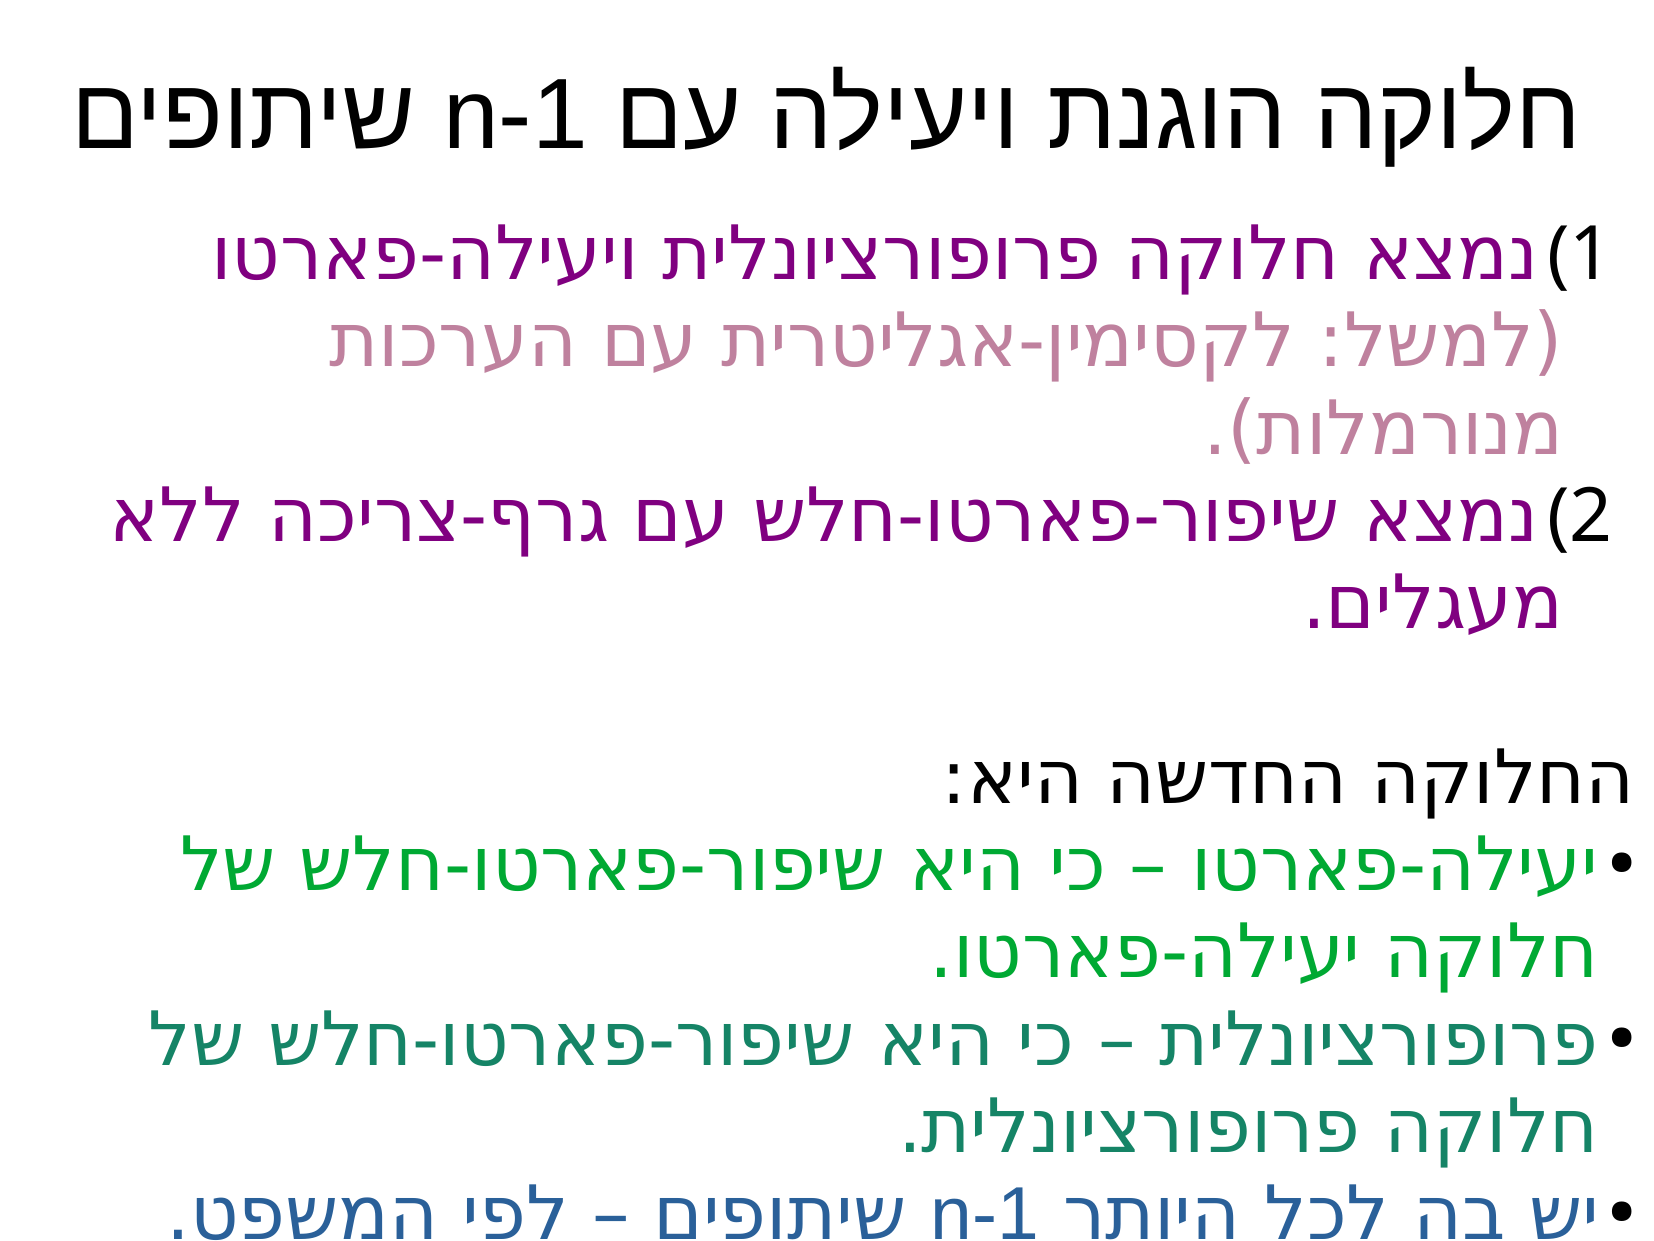

# חלוקה הוגנת ויעילה עם n-1 שיתופים
נמצא חלוקה פרופורציונלית ויעילה-פארטו (למשל: לקסימין-אגליטרית עם הערכות מנורמלות).
נמצא שיפור-פארטו-חלש עם גרף-צריכה ללא מעגלים.
החלוקה החדשה היא:
יעילה-פארטו – כי היא שיפור-פארטו-חלש של חלוקה יעילה-פארטו.
פרופורציונלית – כי היא שיפור-פארטו-חלש של חלוקה פרופורציונלית.
יש בה לכל היותר n-1 שיתופים – לפי המשפט.